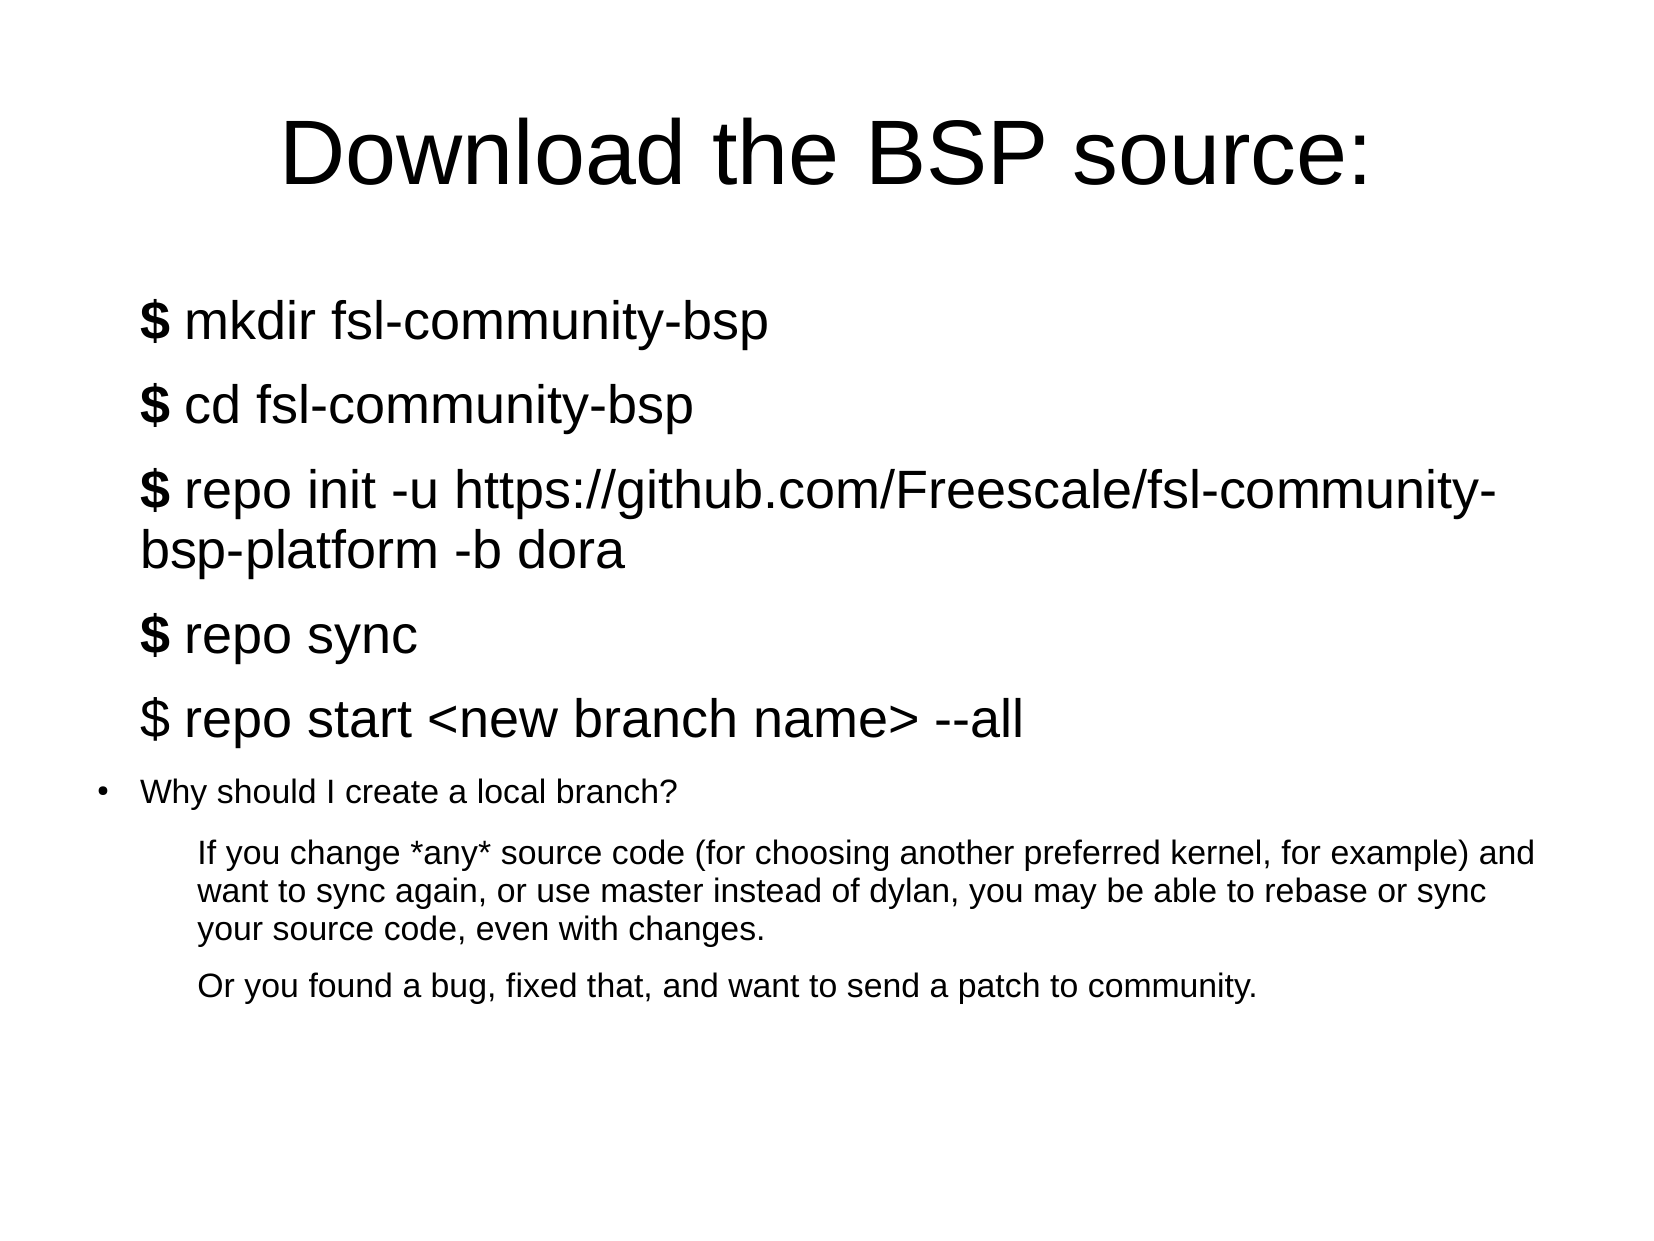

# Download the BSP source:
$ mkdir fsl-community-bsp
$ cd fsl-community-bsp
$ repo init -u https://github.com/Freescale/fsl-community-bsp-platform -b dora
$ repo sync
$ repo start <new branch name> --all
Why should I create a local branch?
If you change *any* source code (for choosing another preferred kernel, for example) and want to sync again, or use master instead of dylan, you may be able to rebase or sync your source code, even with changes.
Or you found a bug, fixed that, and want to send a patch to community.